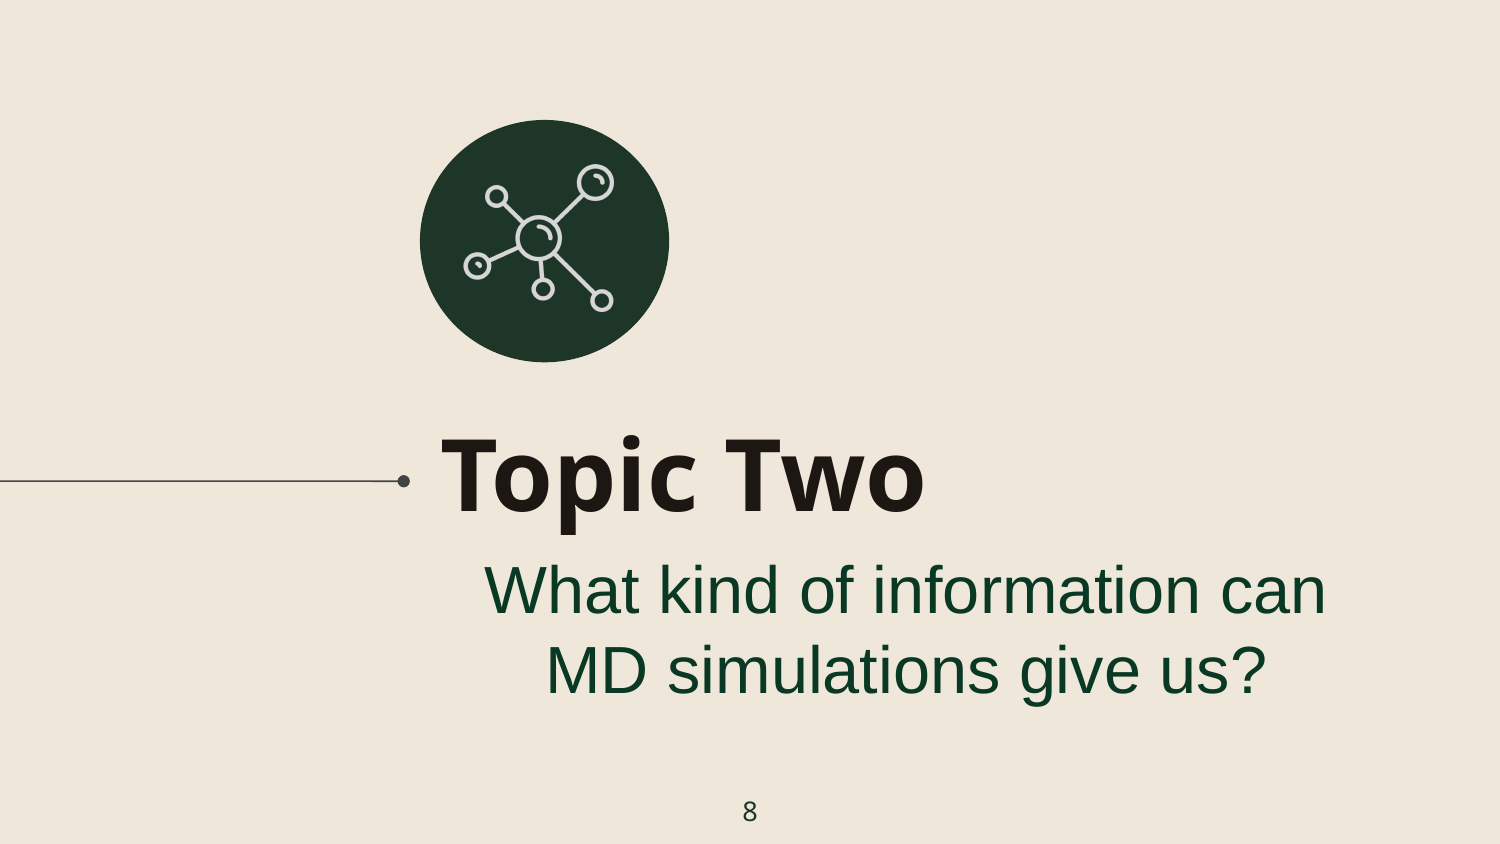

# Topic Two
What kind of information can MD simulations give us?